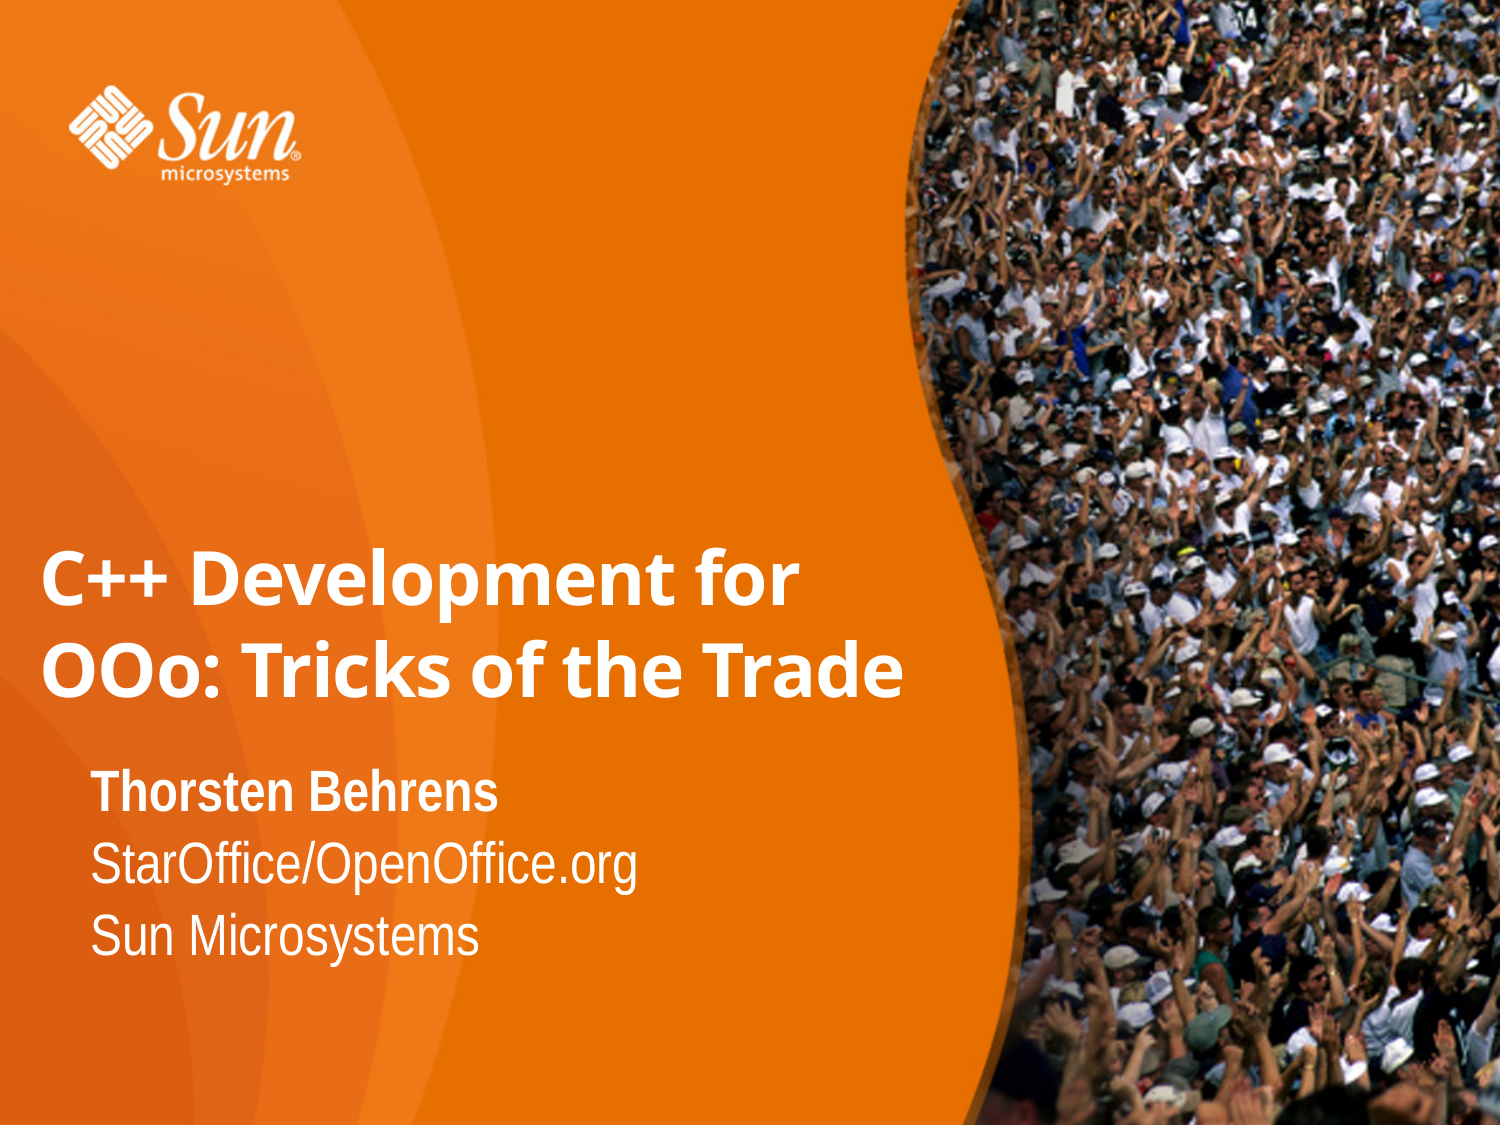

# C++ Development for OOo: Tricks of the Trade
Thorsten Behrens
StarOffice/OpenOffice.org
Sun Microsystems